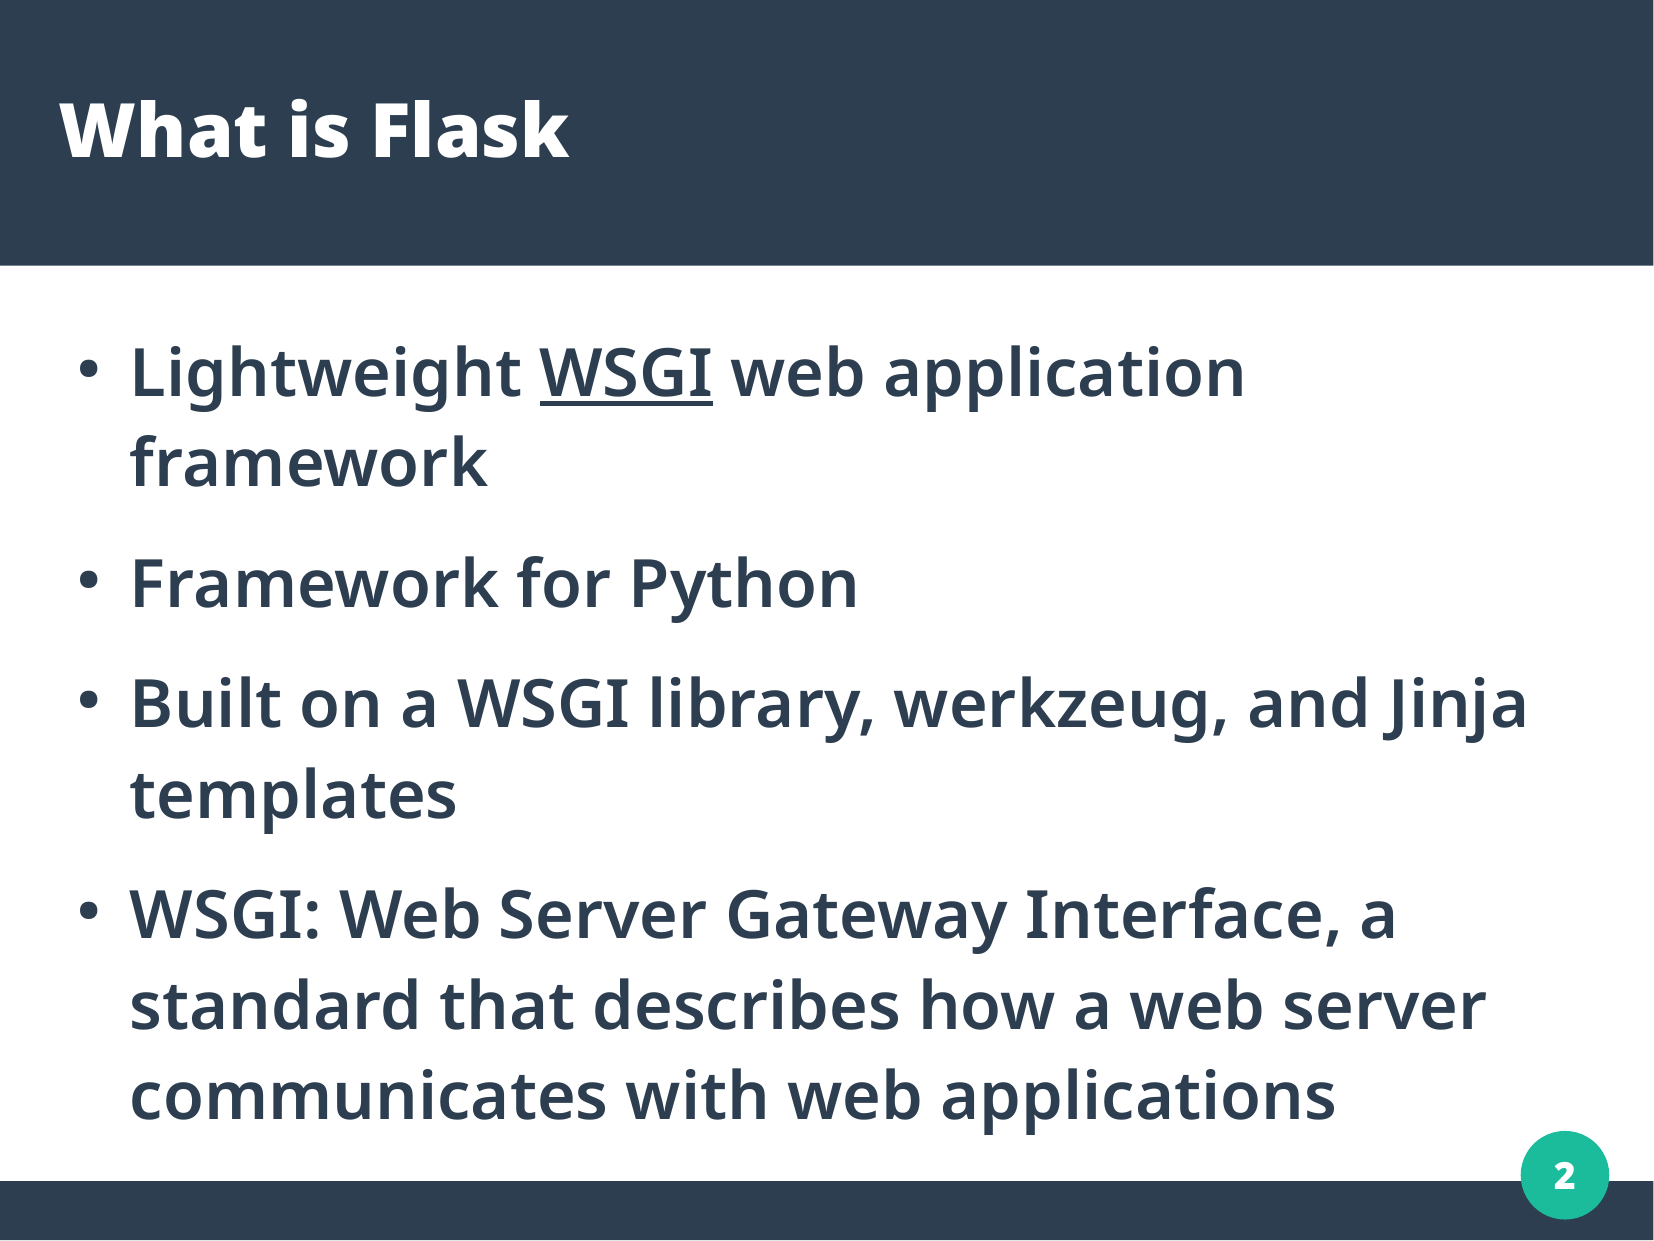

# What is Flask
Lightweight WSGI web application framework
Framework for Python
Built on a WSGI library, werkzeug, and Jinja templates
WSGI: Web Server Gateway Interface, a standard that describes how a web server communicates with web applications
2